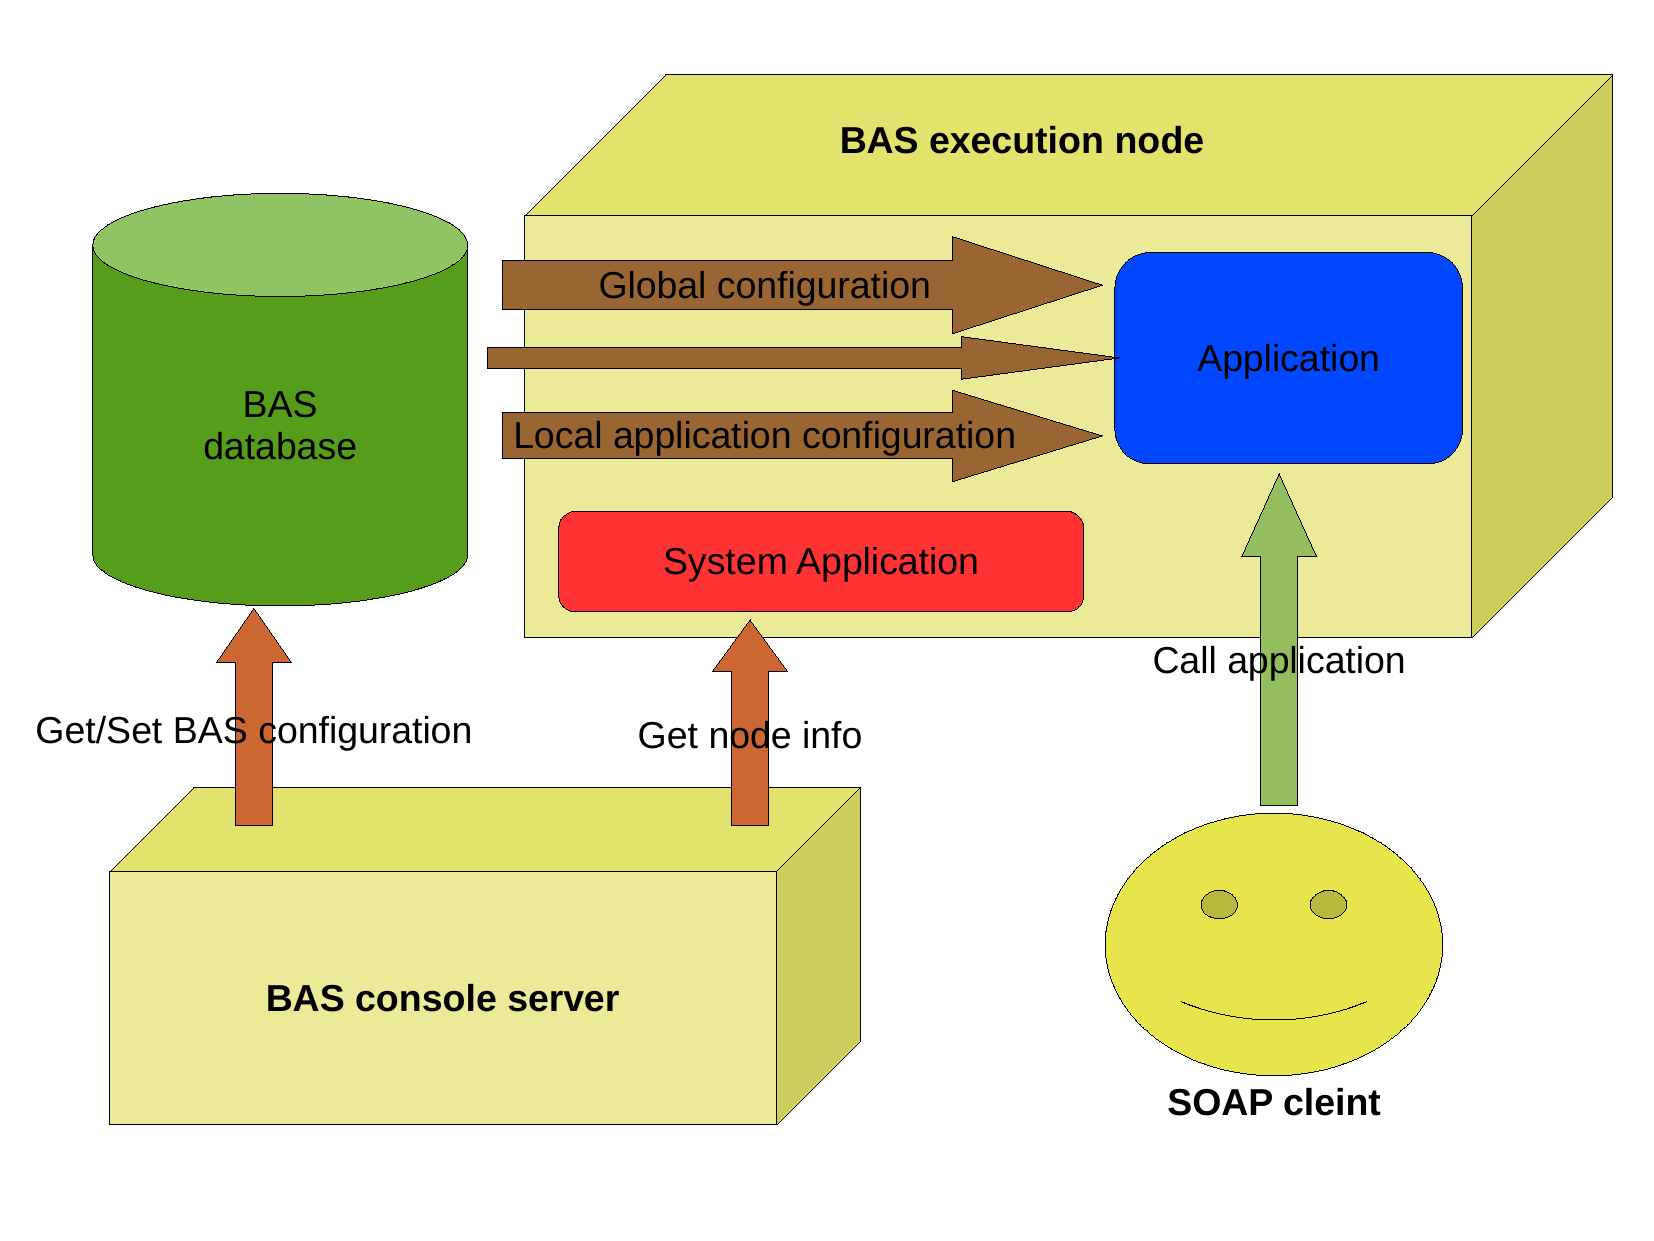

BAS execution node
BAS
database
Global configuration
Application
Local application configuration
Call application
System Application
Get/Set BAS configuration
Get node info
BAS console server
SOAP cleint